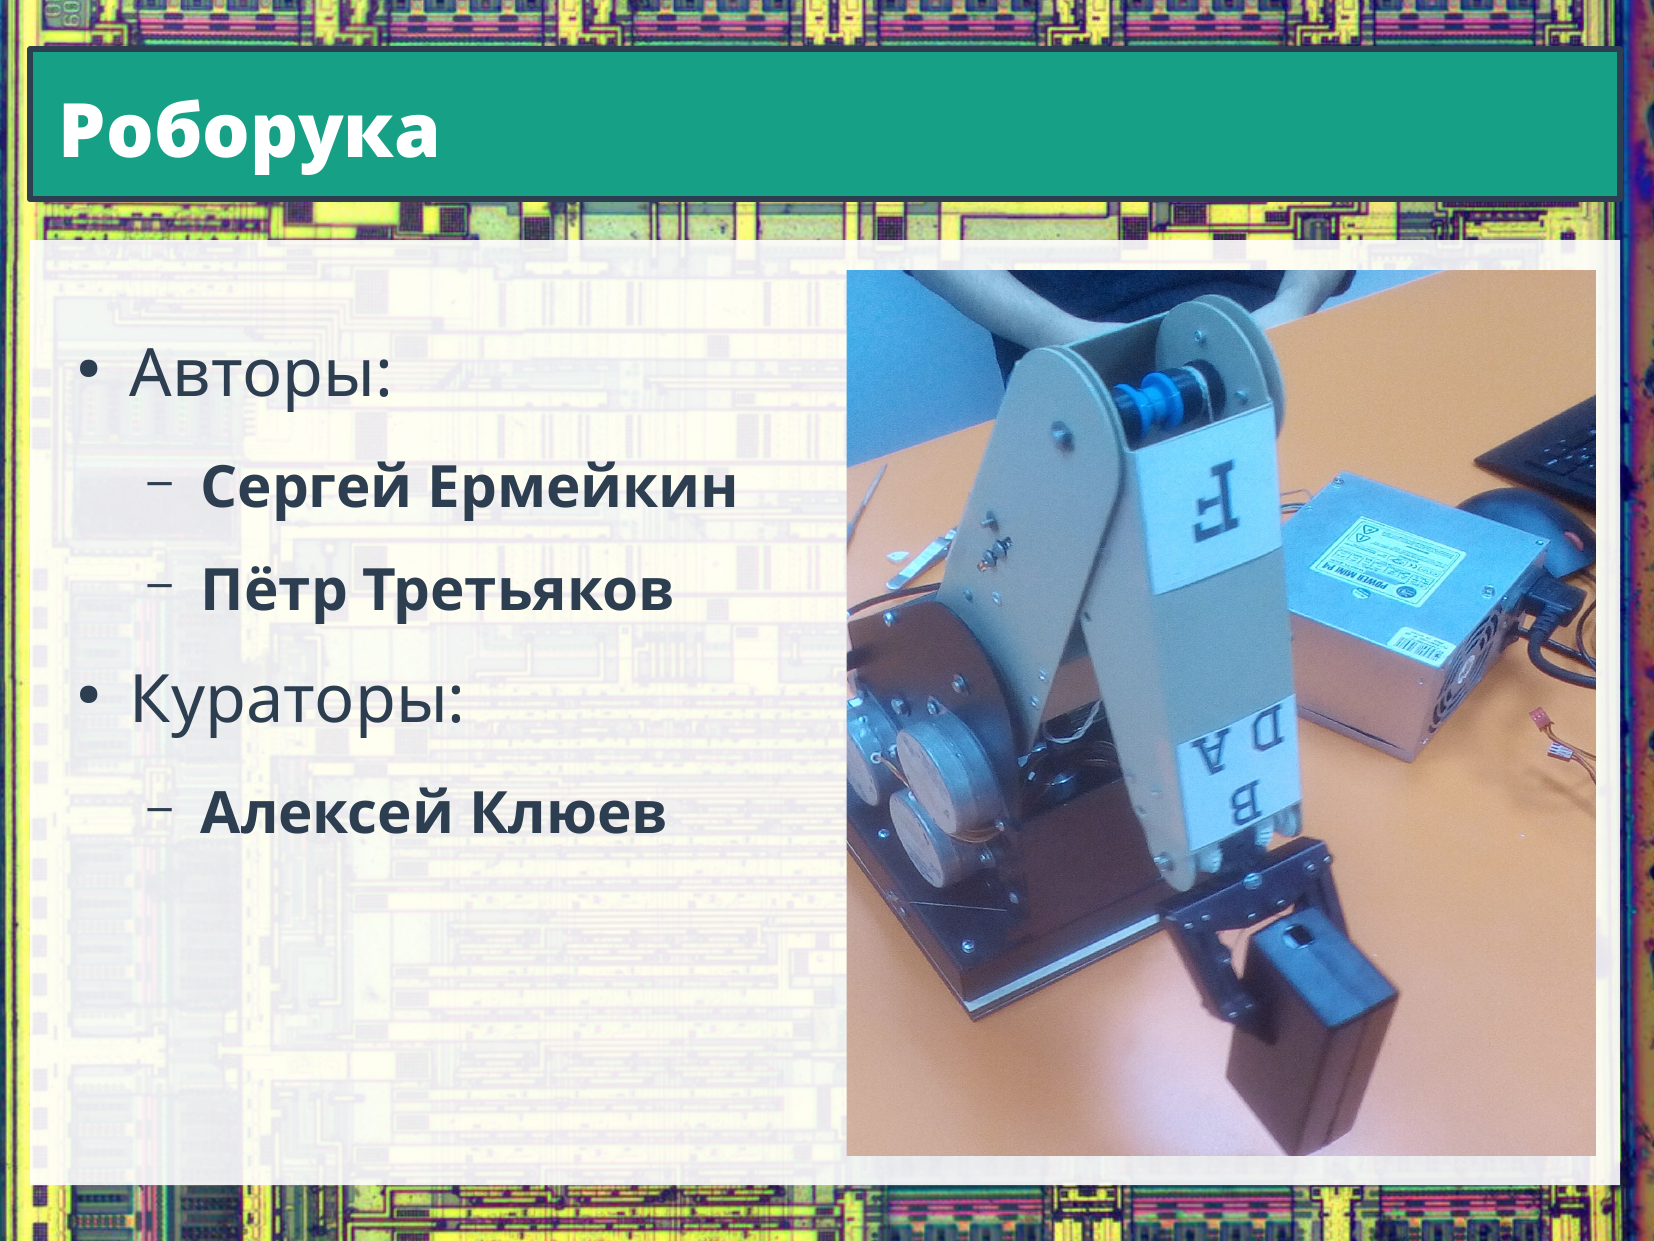

# Роборука
Авторы:
Сергей Ермейкин
Пётр Третьяков
Кураторы:
Алексей Клюев
8